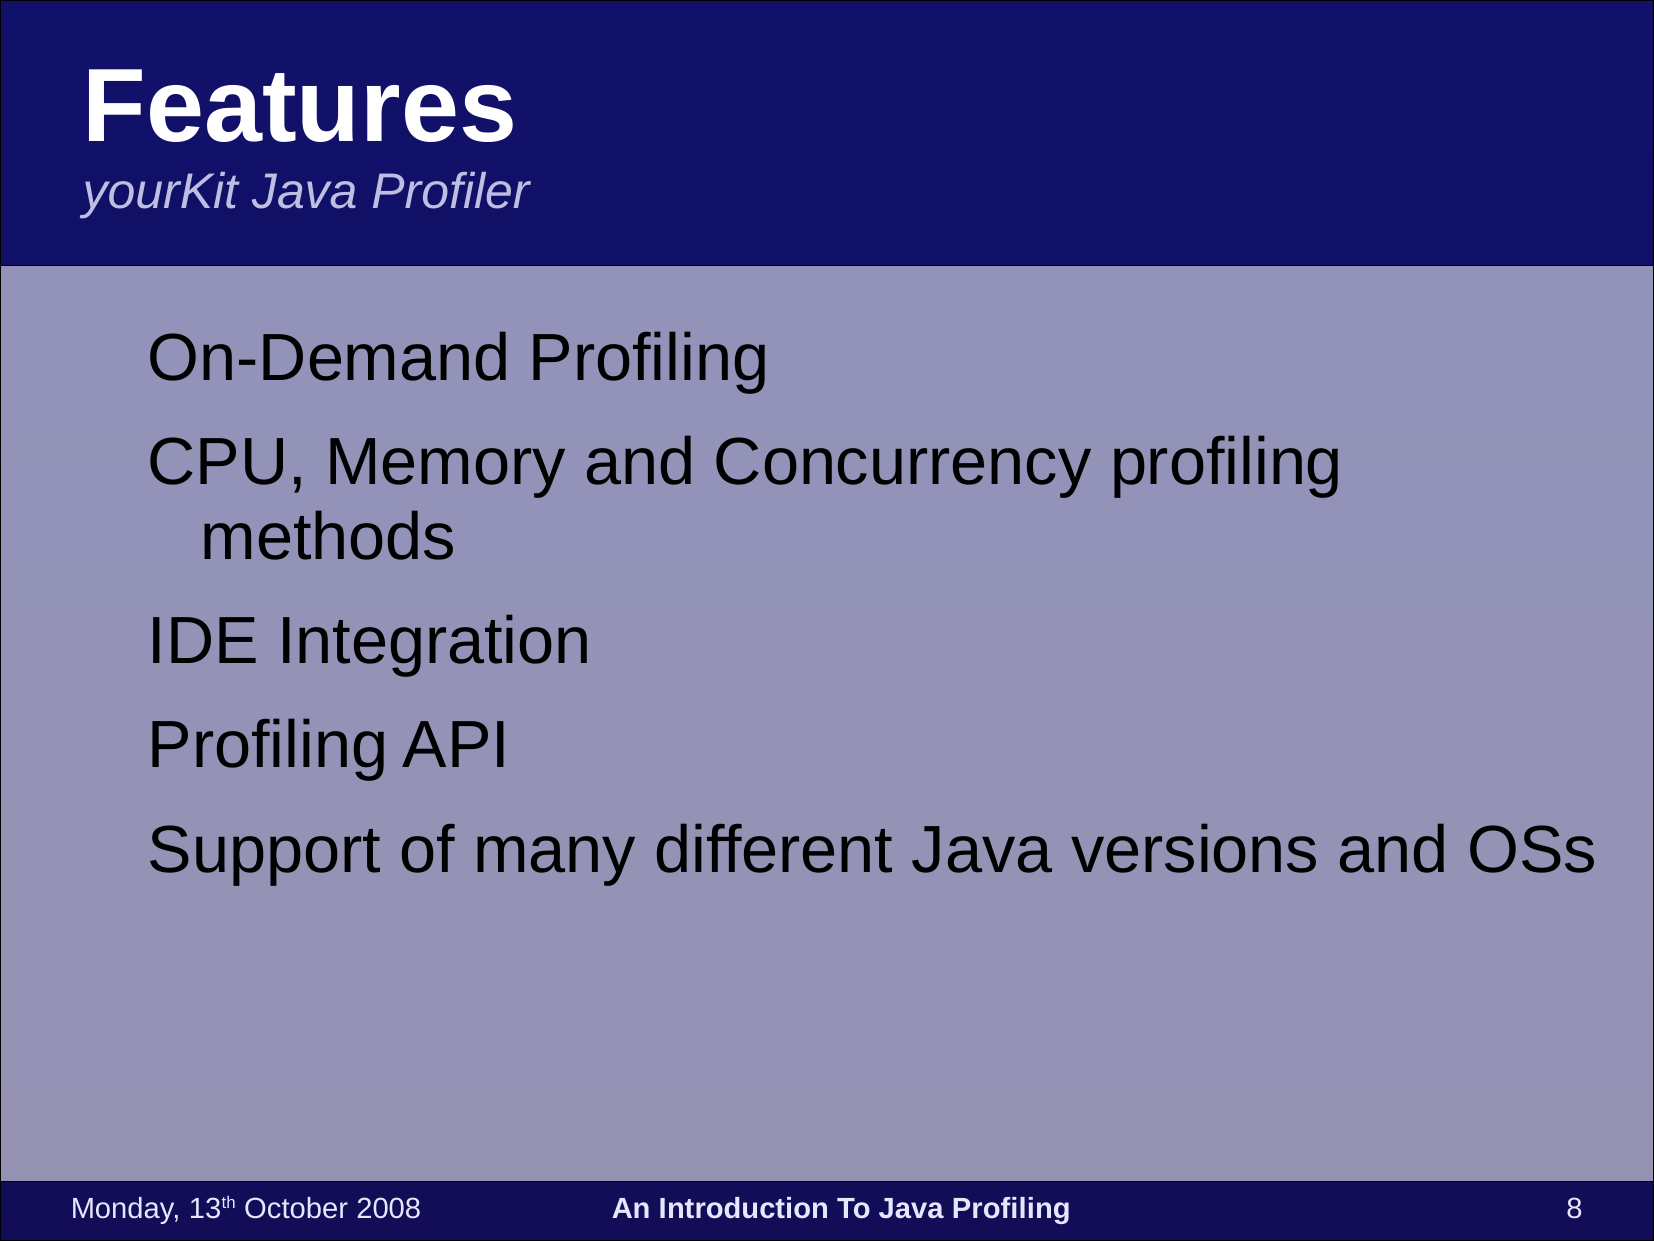

# Features yourKit Java Profiler
On-Demand Profiling
CPU, Memory and Concurrency profiling methods
IDE Integration
Profiling API
Support of many different Java versions and OSs
8